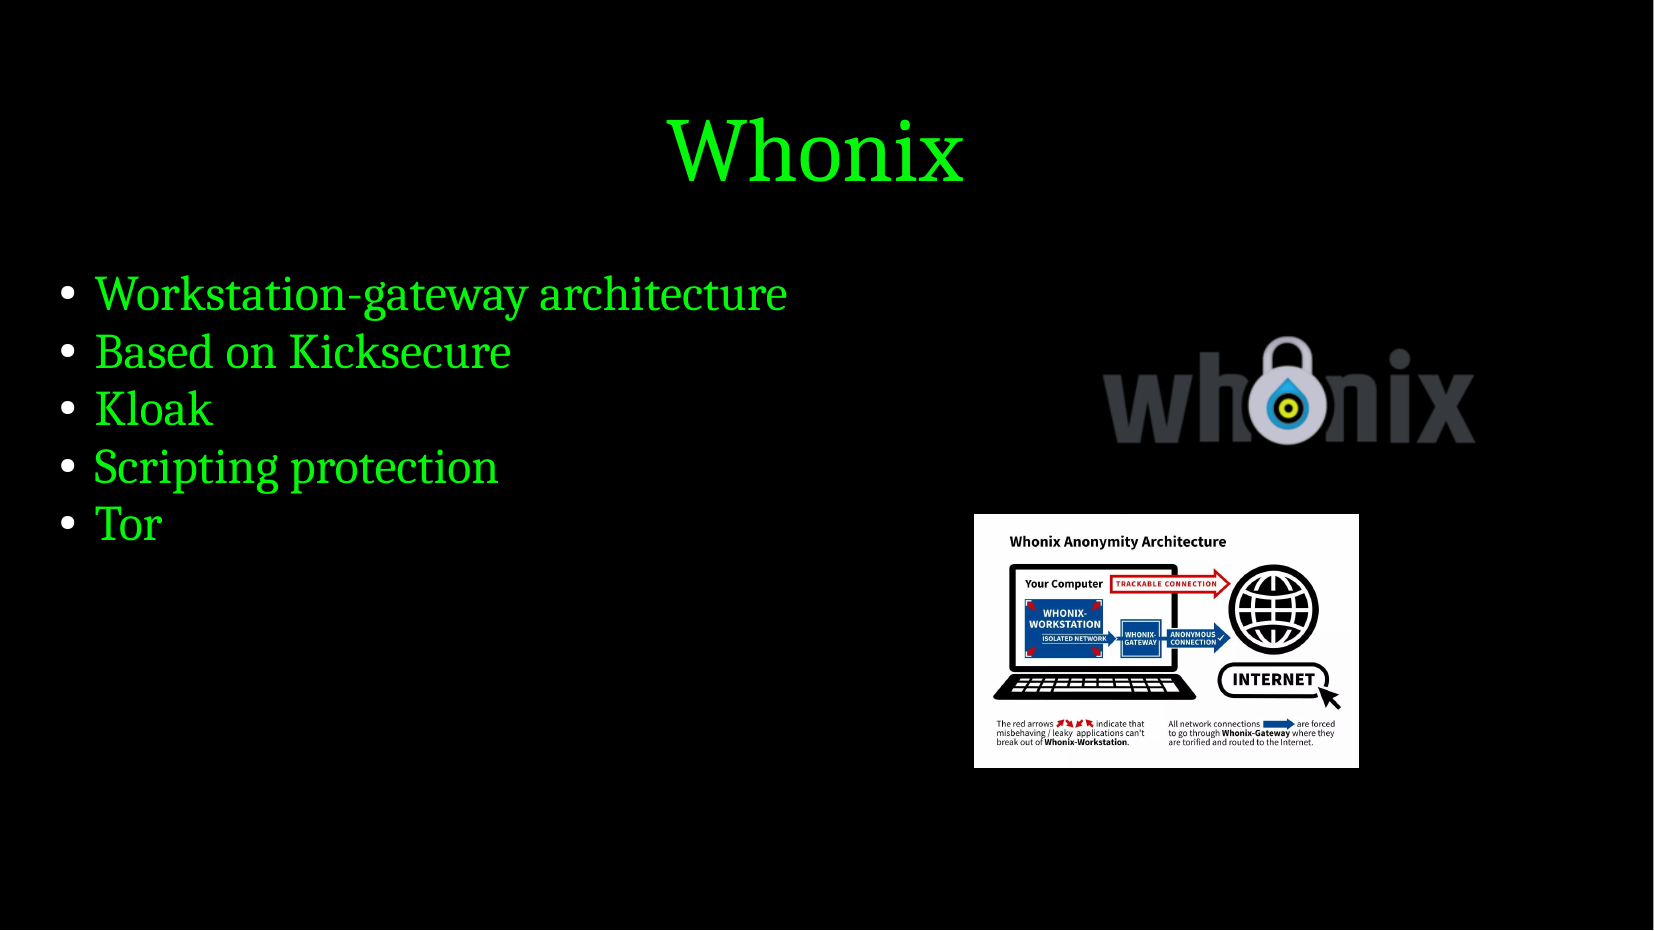

# Whonix
Workstation-gateway architecture
Based on Kicksecure
Kloak
Scripting protection
Tor